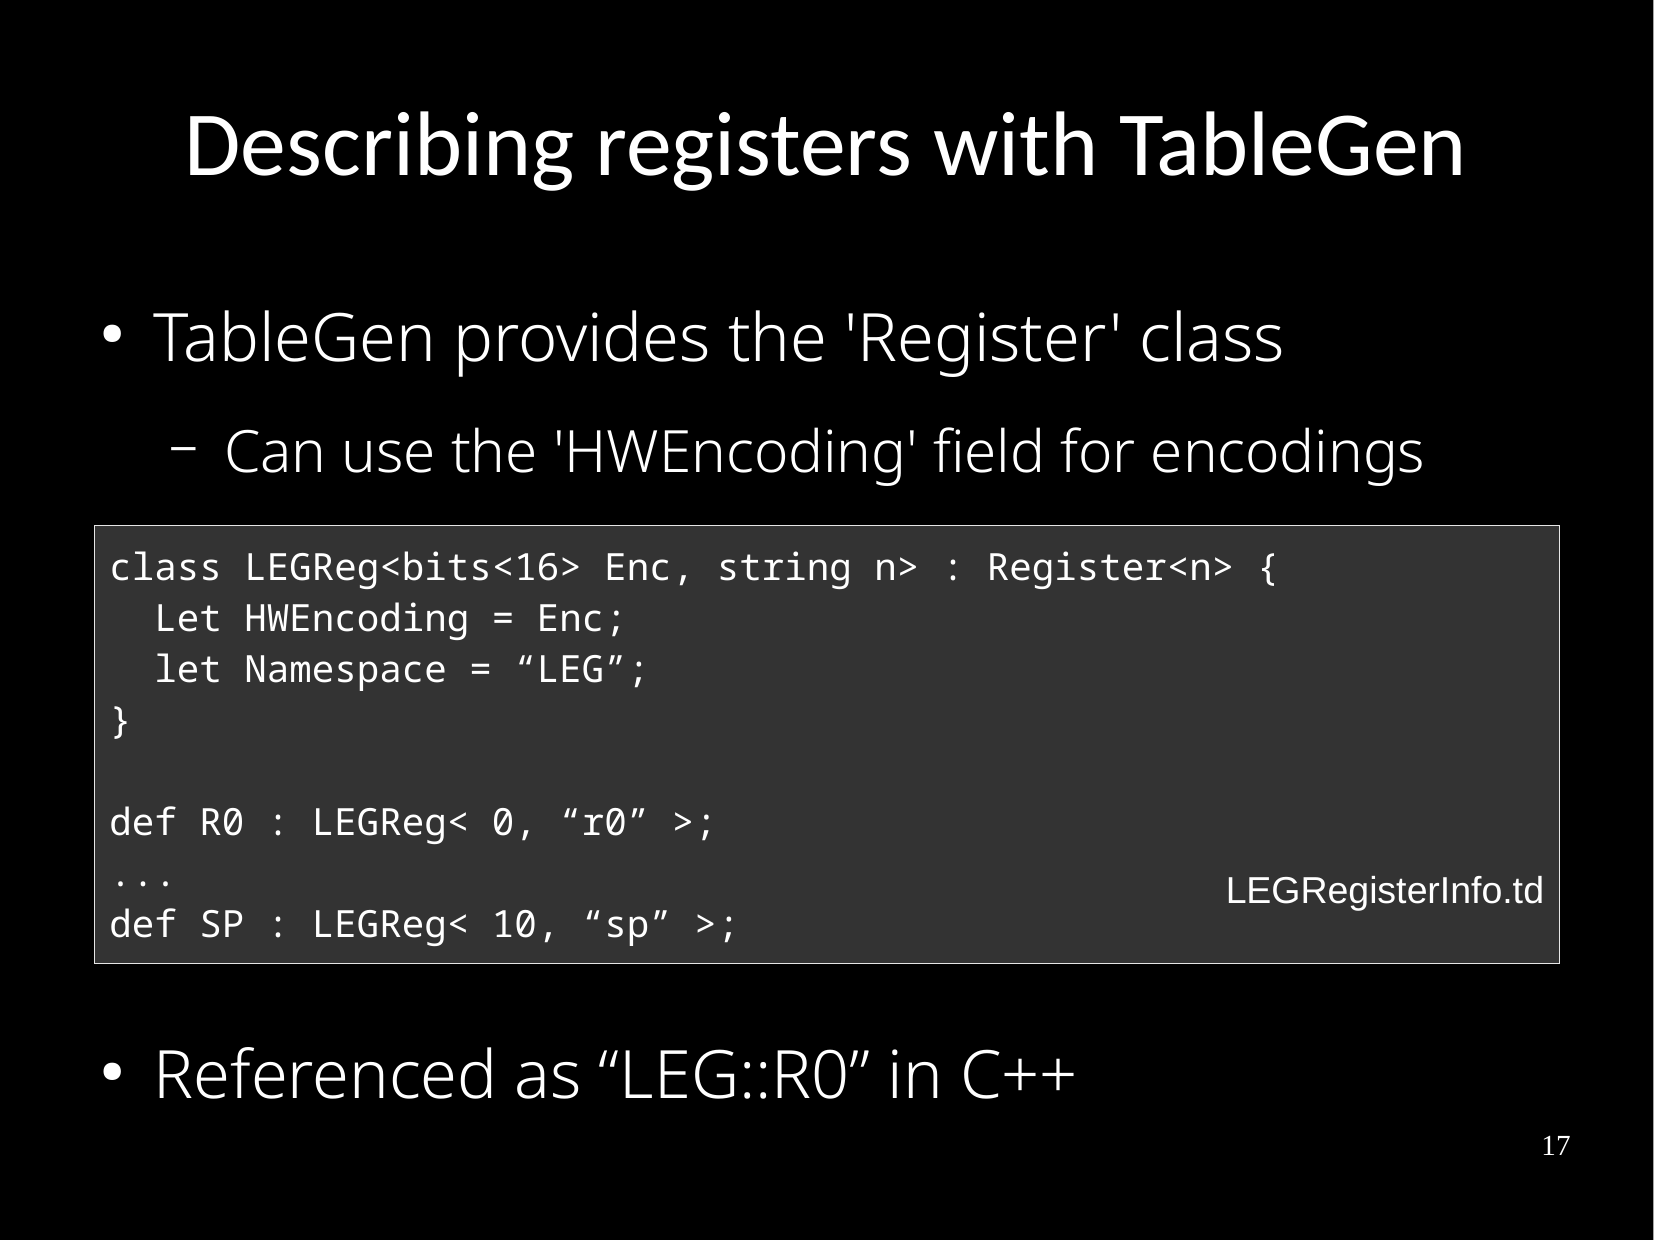

# Describing registers with TableGen
TableGen provides the 'Register' class
Can use the 'HWEncoding' field for encodings
Referenced as “LEG::R0” in C++
class LEGReg<bits<16> Enc, string n> : Register<n> {
 Let HWEncoding = Enc;
 let Namespace = “LEG”;
}
def R0 : LEGReg< 0, “r0” >;
...
def SP : LEGReg< 10, “sp” >;
LEGRegisterInfo.td
17